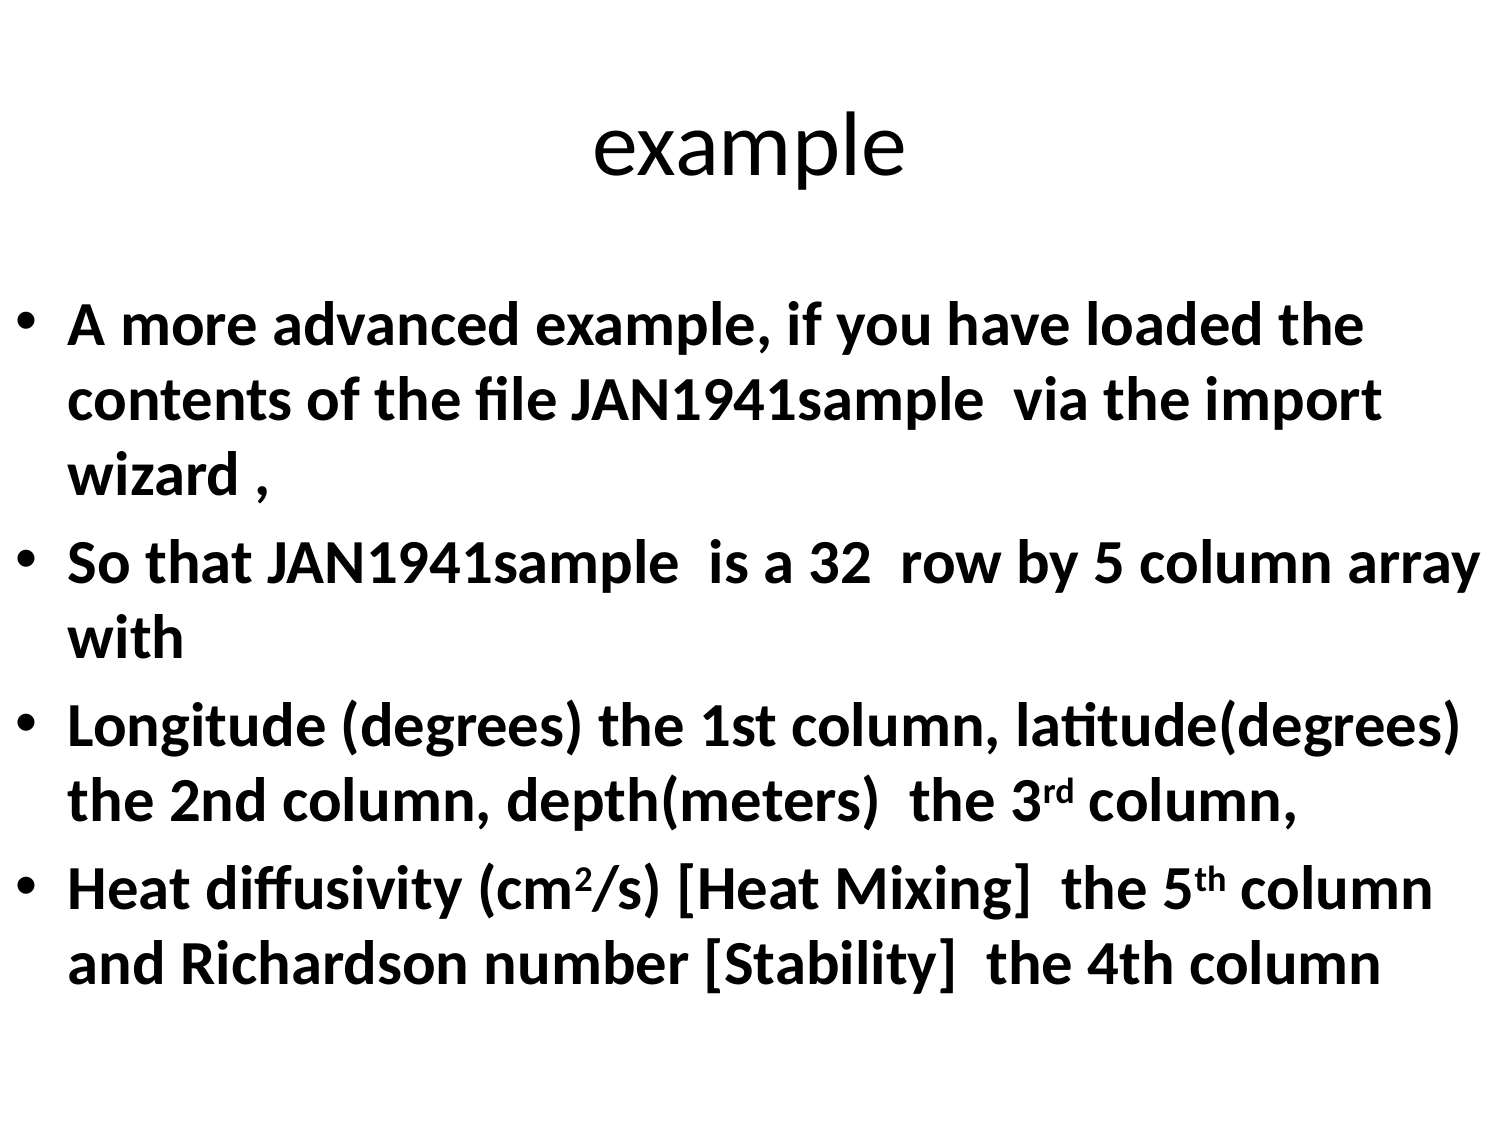

# example
A more advanced example, if you have loaded the contents of the file JAN1941sample via the import wizard ,
So that JAN1941sample is a 32 row by 5 column array with
Longitude (degrees) the 1st column, latitude(degrees) the 2nd column, depth(meters) the 3rd column,
Heat diffusivity (cm2/s) [Heat Mixing] the 5th column and Richardson number [Stability] the 4th column